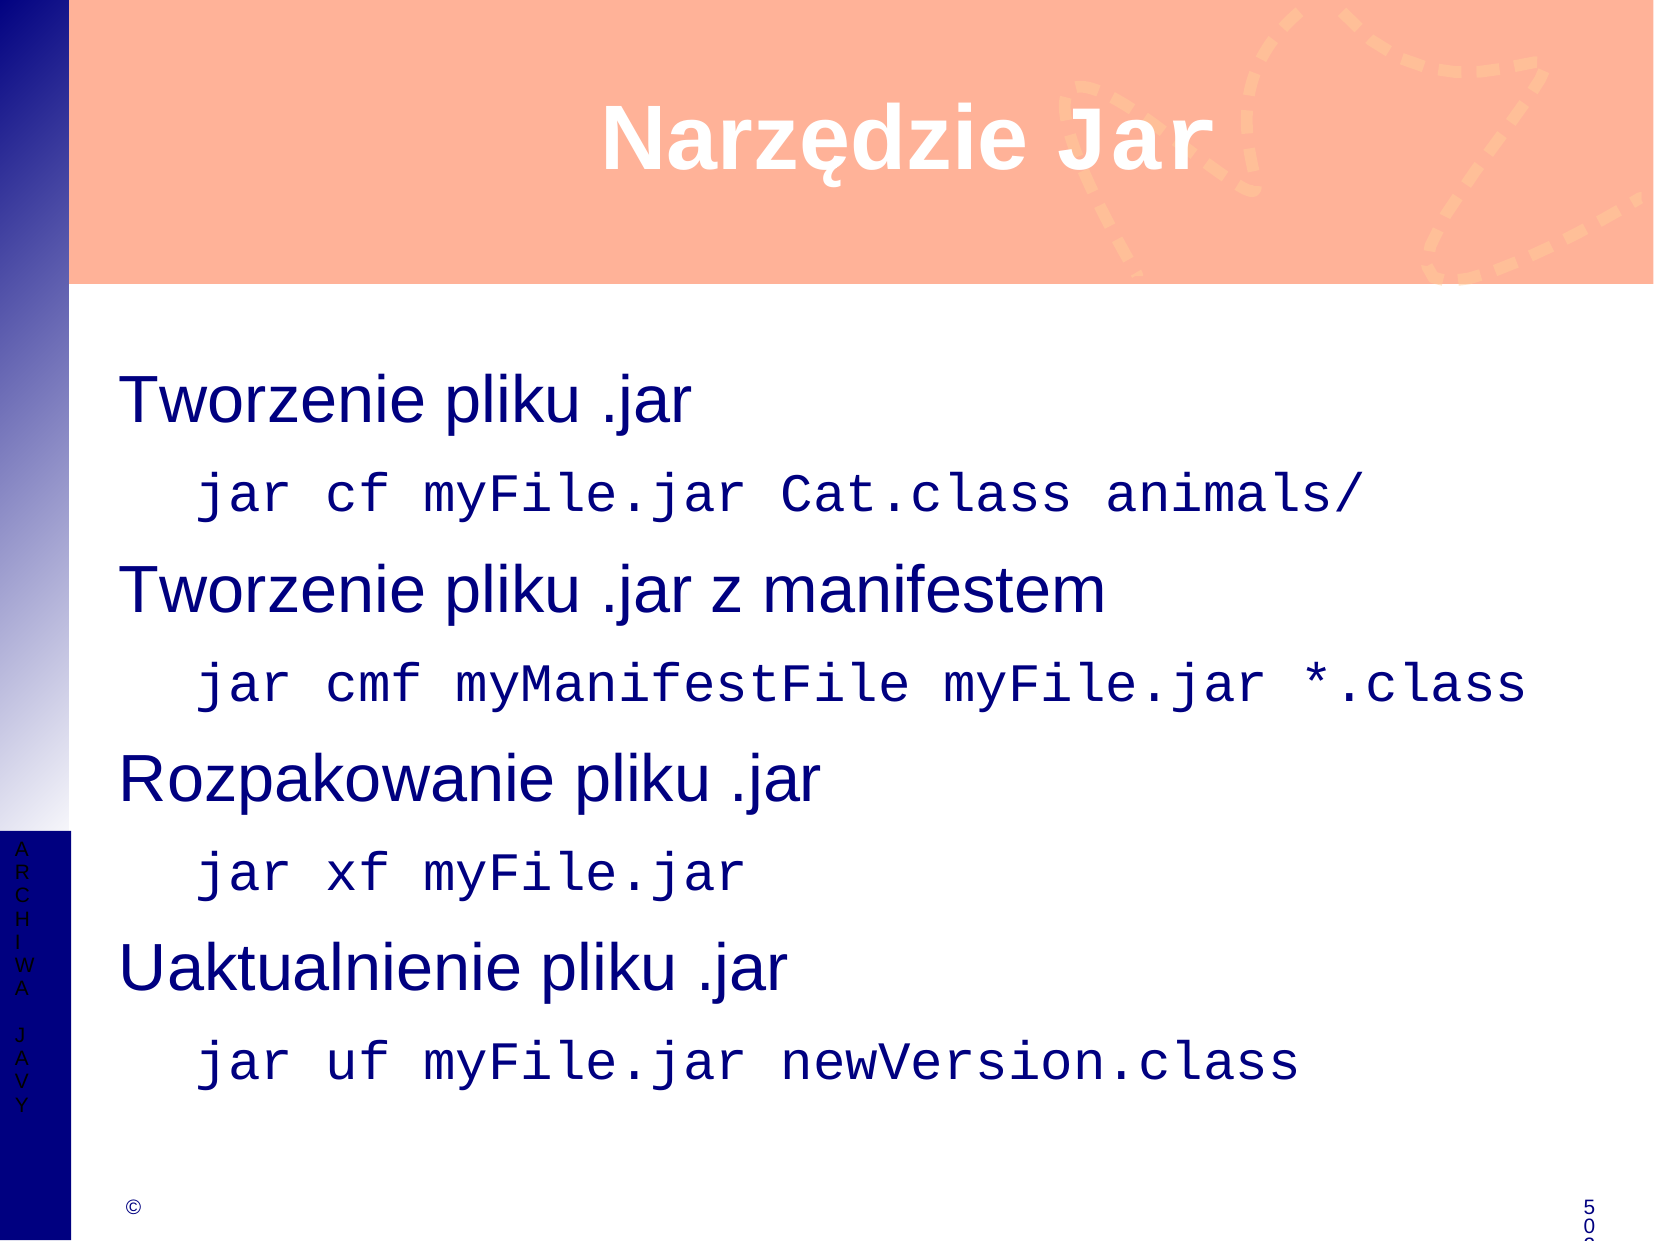

Narzędzie Jar
# Tworzenie pliku .jar
jar cf myFile.jar Cat.class animals/
Tworzenie pliku .jar z manifestem
jar cmf myManifestFile myFile.jar *.class
Rozpakowanie pliku .jar
jar xf myFile.jar
Uaktualnienie pliku .jar
jar uf myFile.jar newVersion.class
A
R
C
H
I
W
A
J
A
V
Y